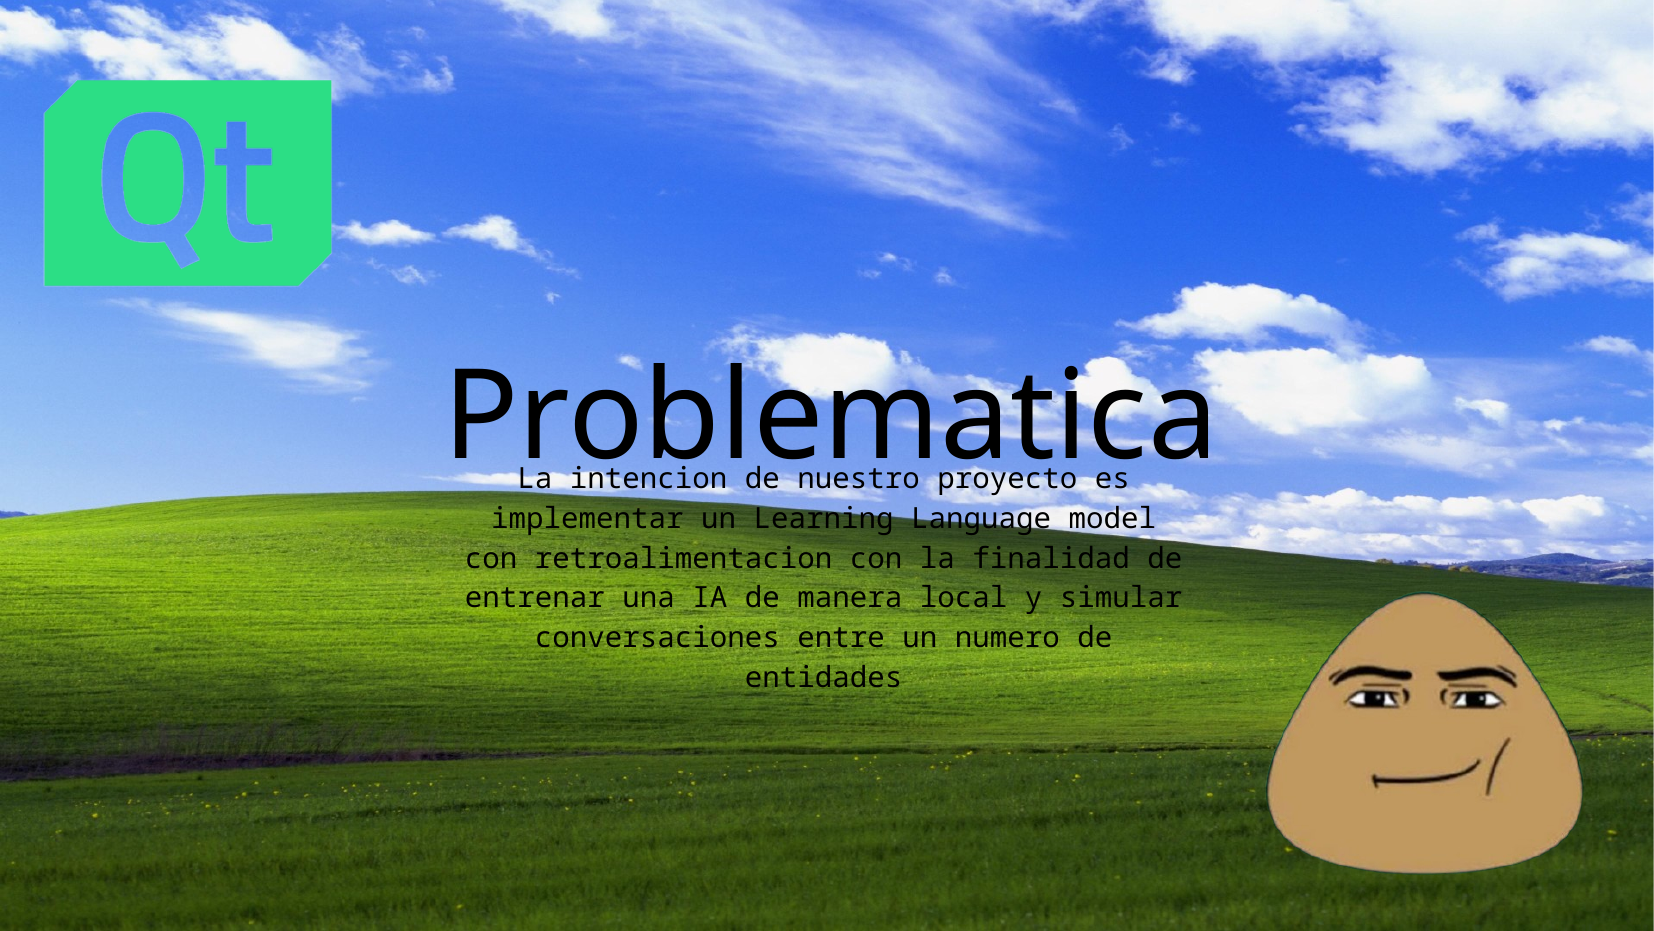

# Problematica
La intencion de nuestro proyecto es implementar un Learning Language model con retroalimentacion con la finalidad de entrenar una IA de manera local y simular conversaciones entre un numero de entidades